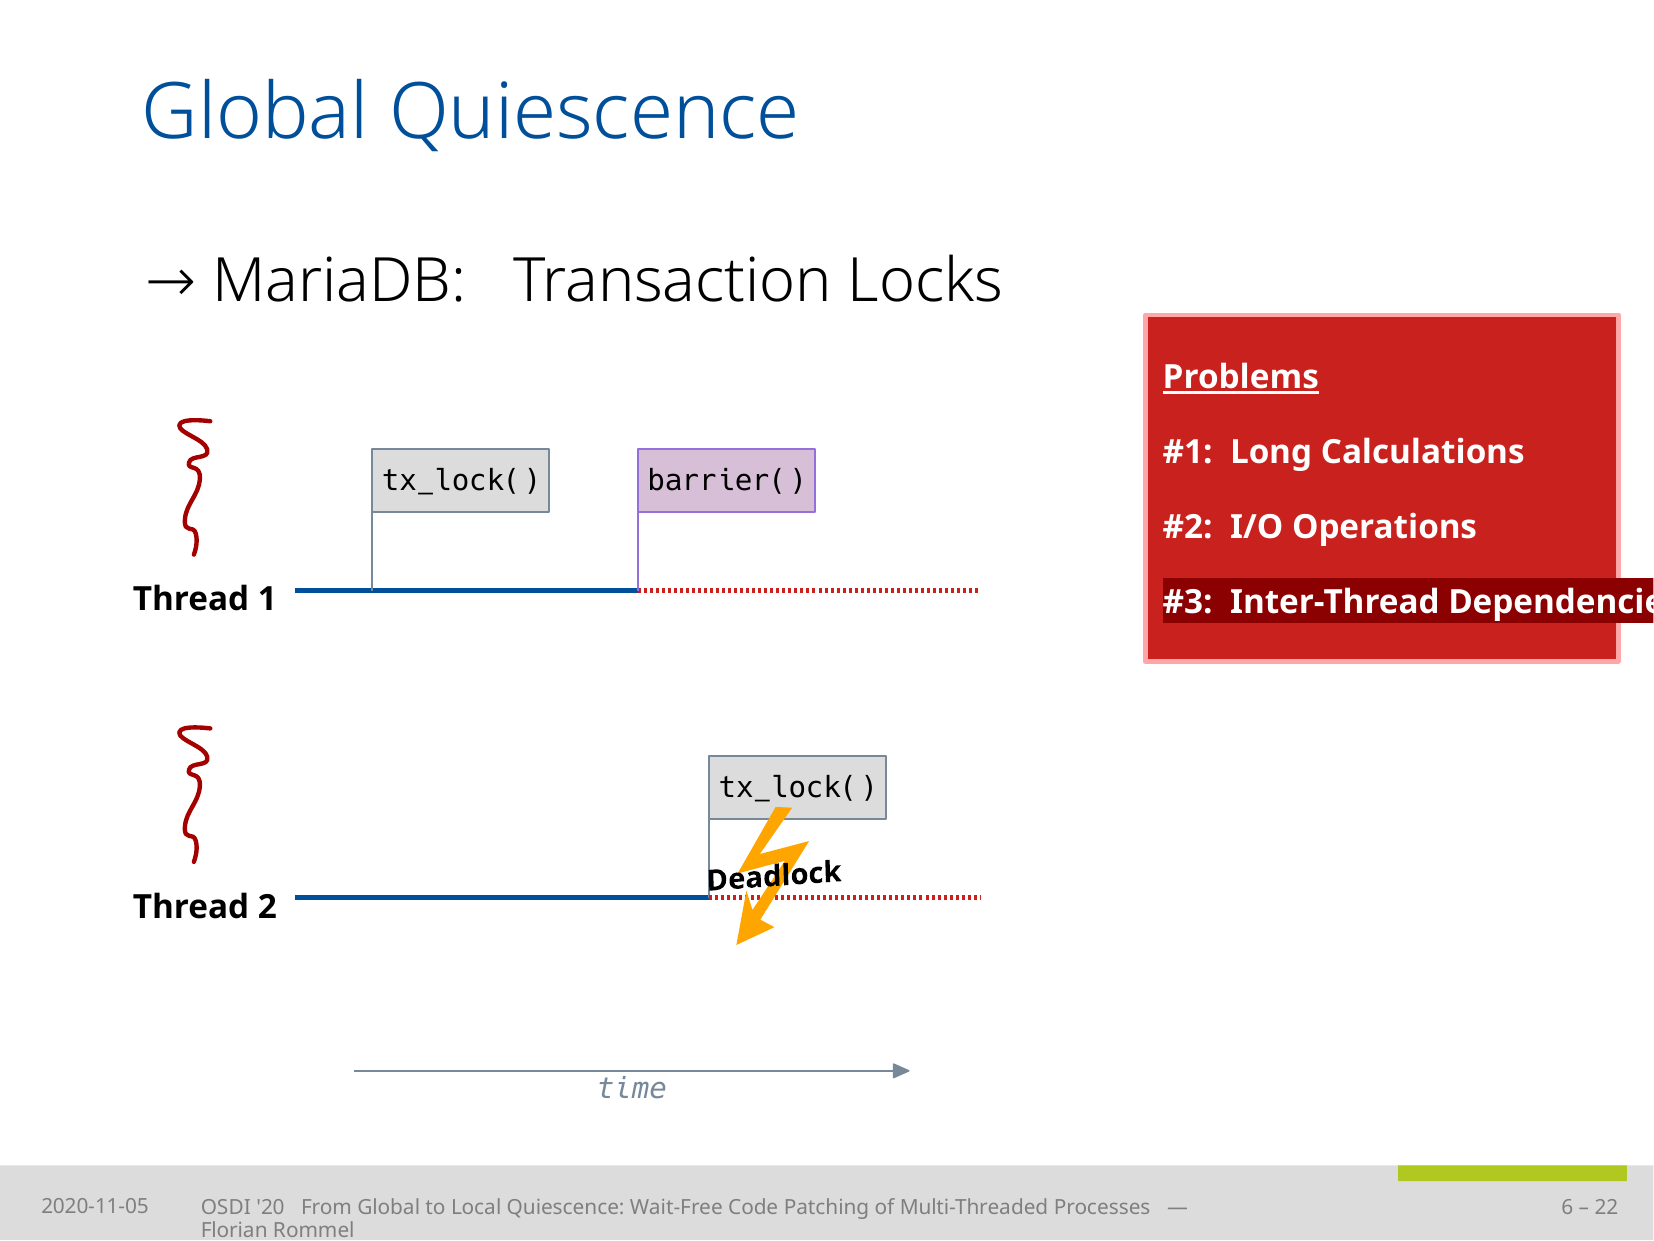

# Global Quiescence
→ MariaDB: Transaction Locks
Problems
#1: Long Calculations
#2: I/O Operations
#3: Inter-Thread Dependencies
Thread 1
tx_lock()
barrier()
Thread 2
tx_lock()
Deadlock
time
6